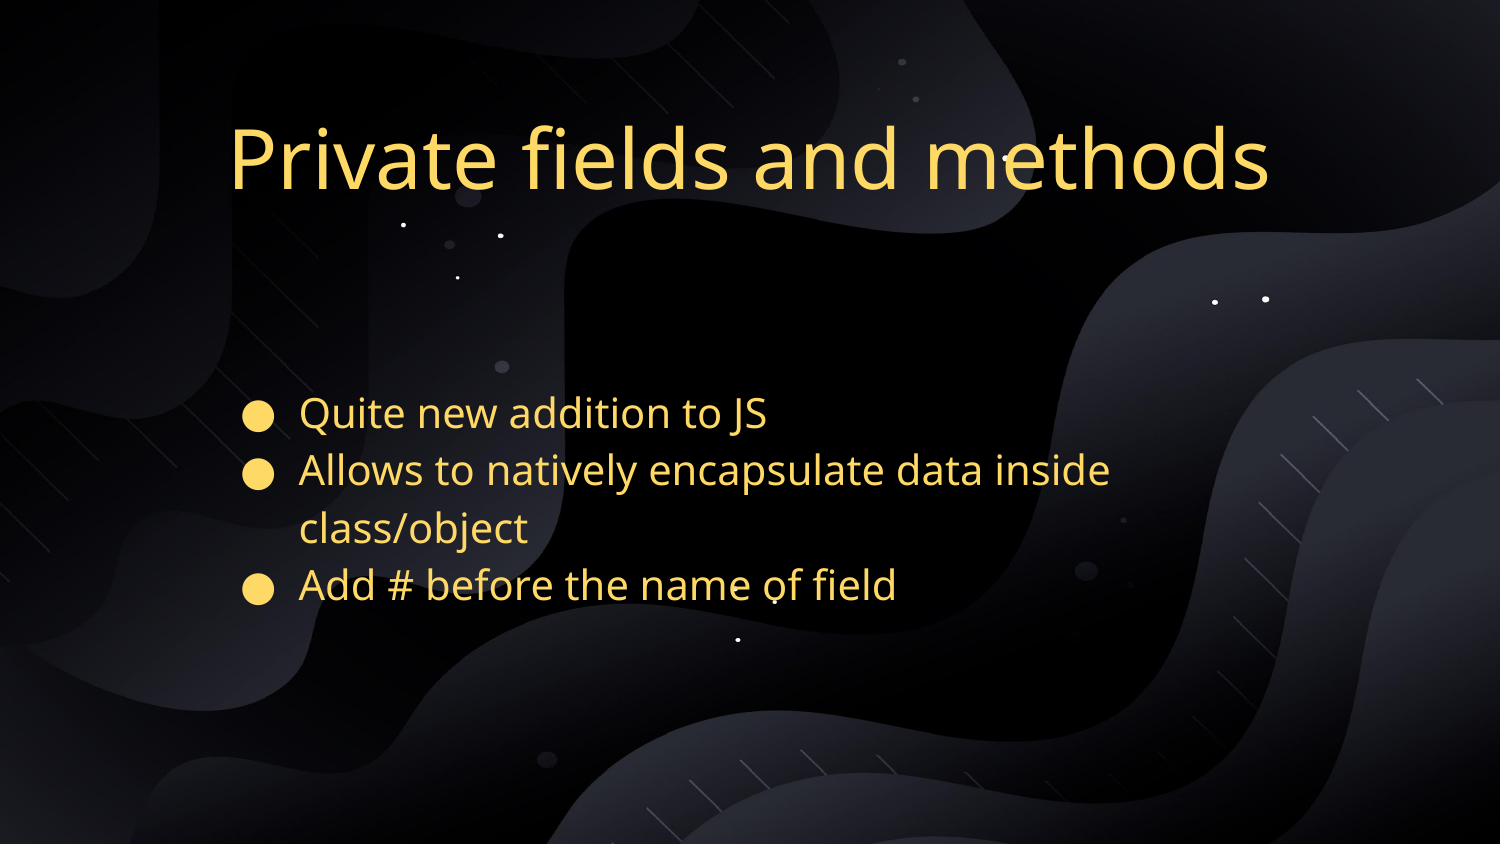

# Private fields and methods
Quite new addition to JS
Allows to natively encapsulate data inside class/object
Add # before the name of field